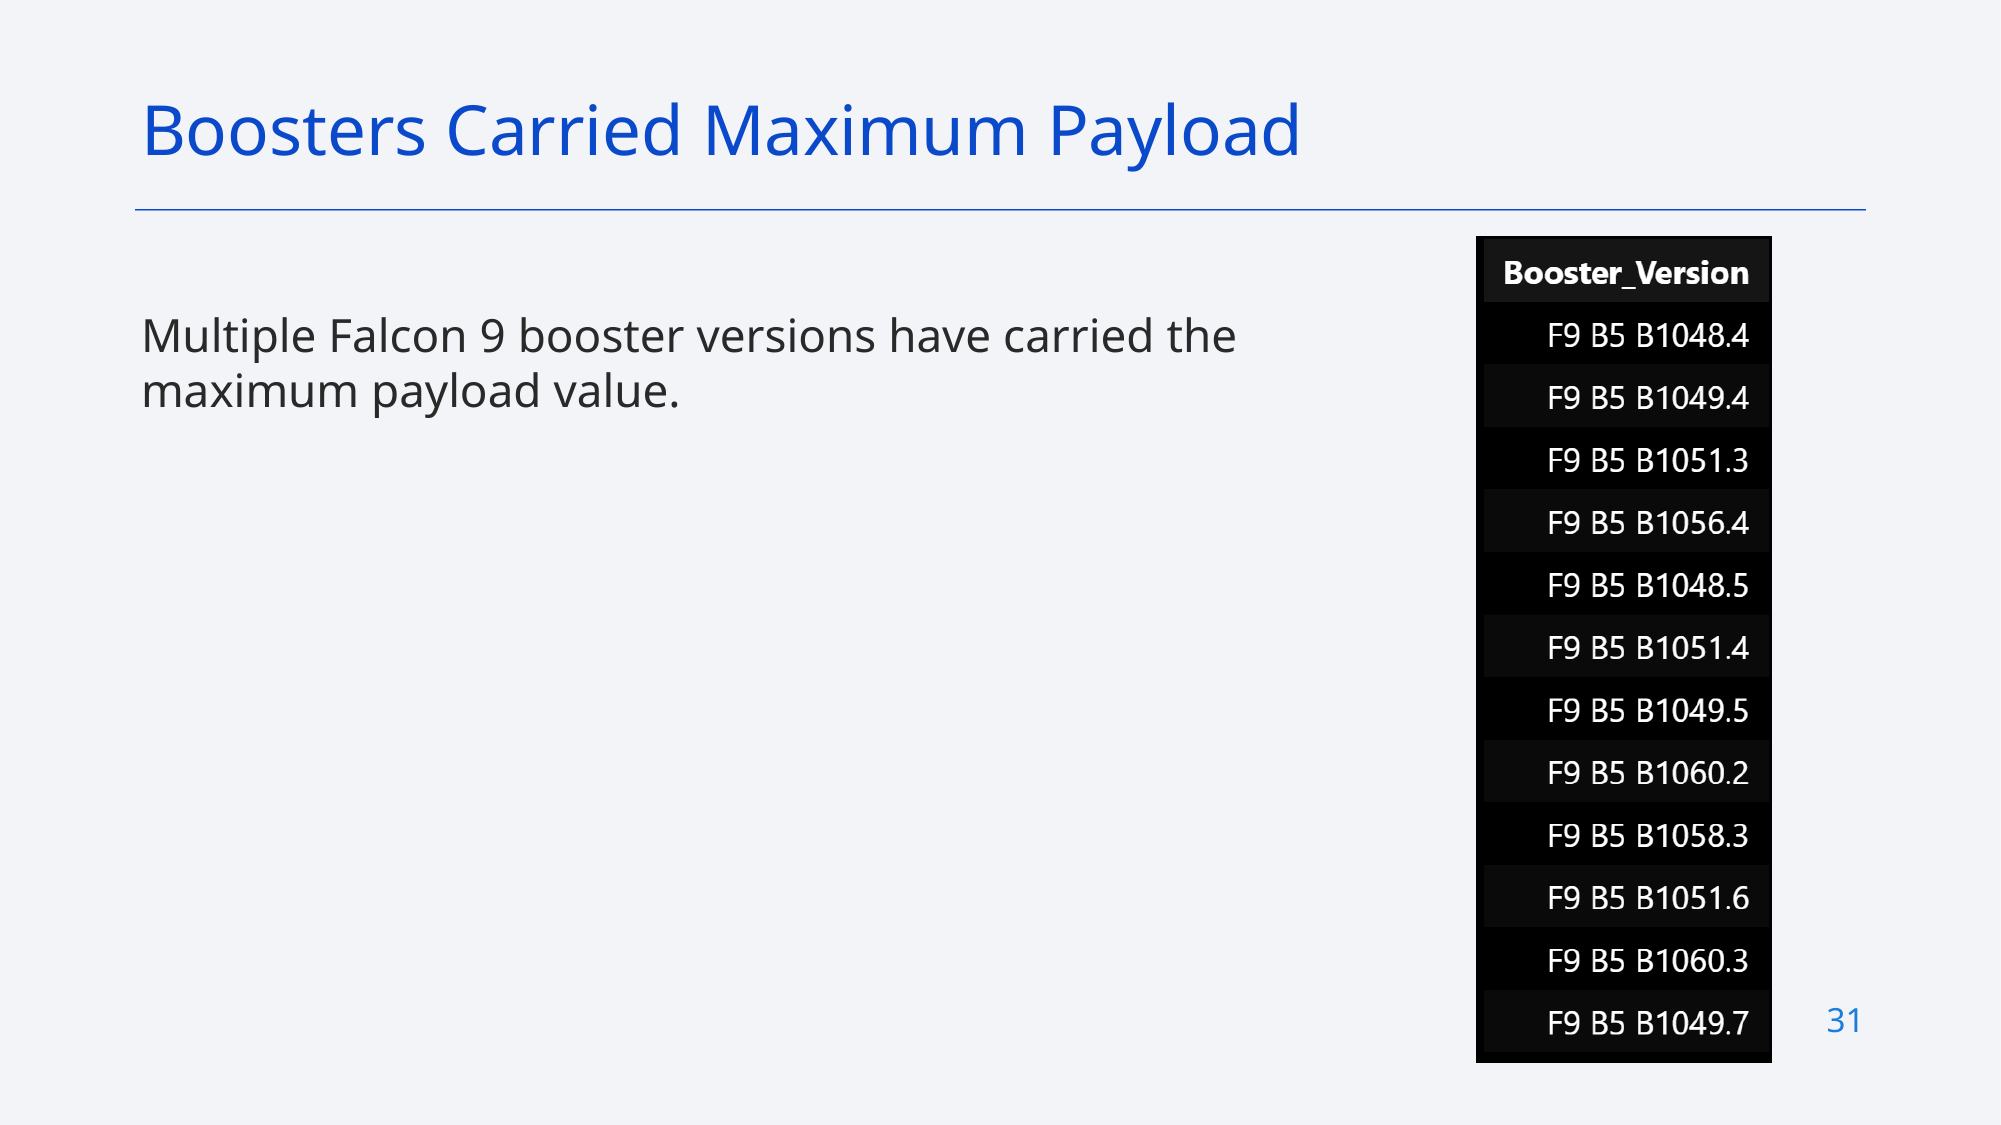

Boosters Carried Maximum Payload
# Multiple Falcon 9 booster versions have carried the maximum payload value.
31